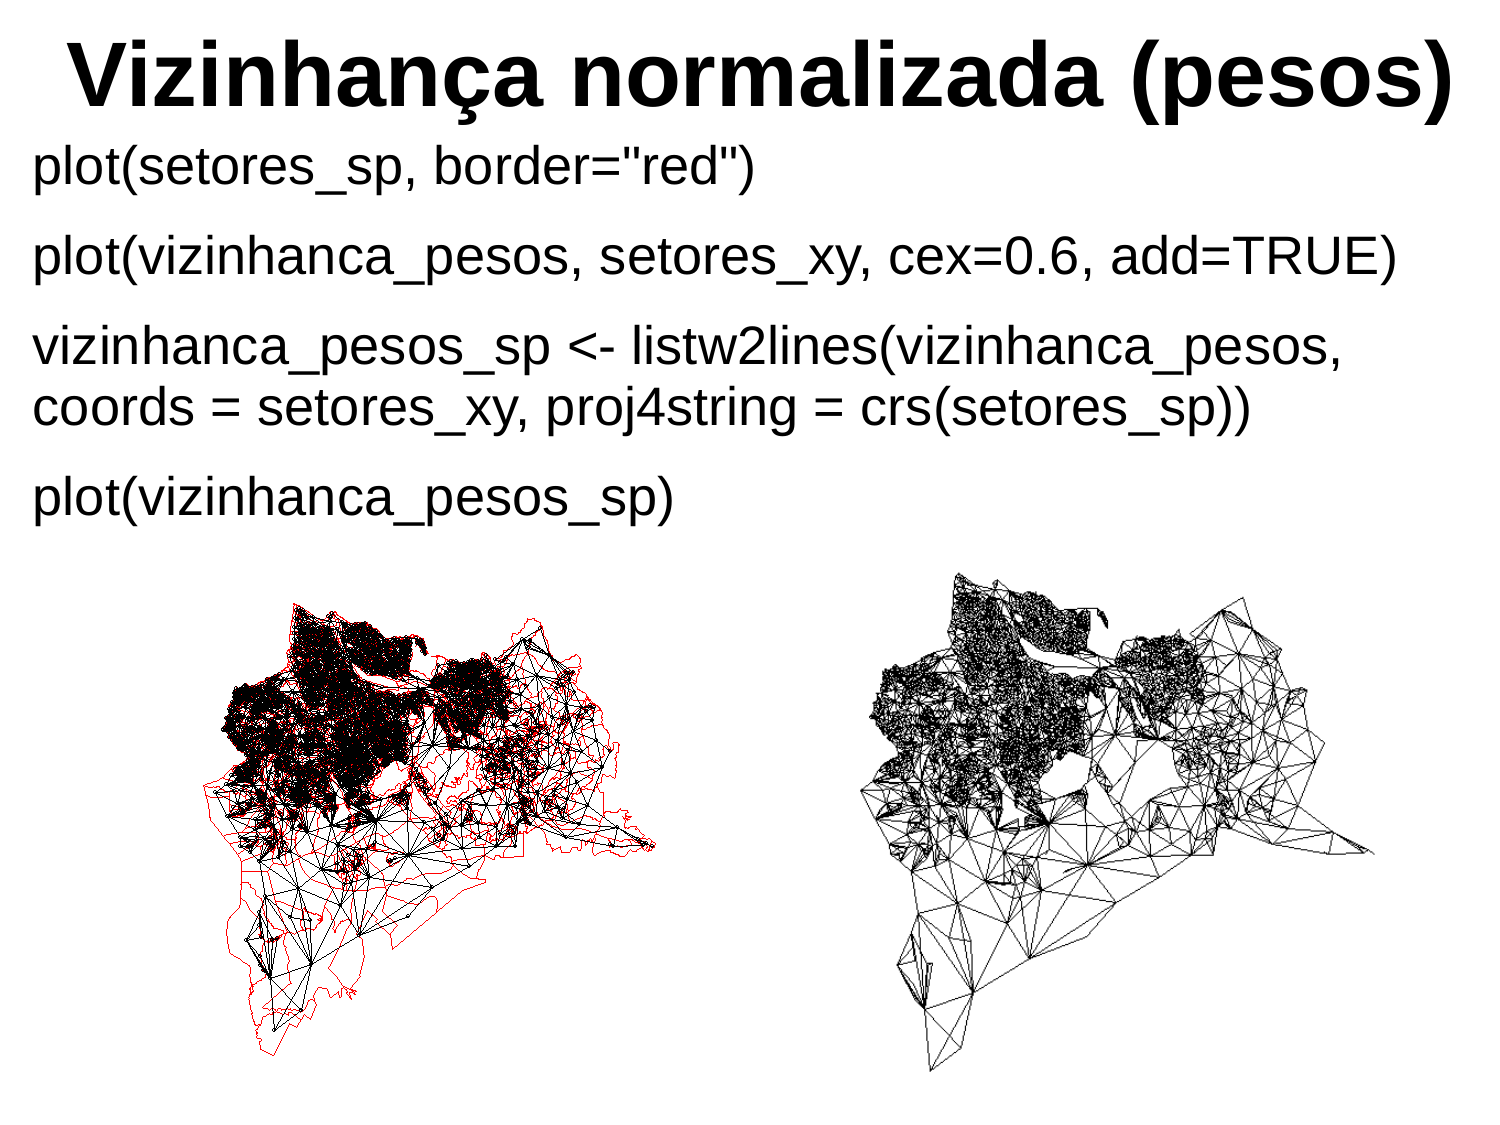

# Vizinhança normalizada (pesos)
plot(setores_sp, border="red")
plot(vizinhanca_pesos, setores_xy, cex=0.6, add=TRUE)
vizinhanca_pesos_sp <- listw2lines(vizinhanca_pesos, coords = setores_xy, proj4string = crs(setores_sp))
plot(vizinhanca_pesos_sp)